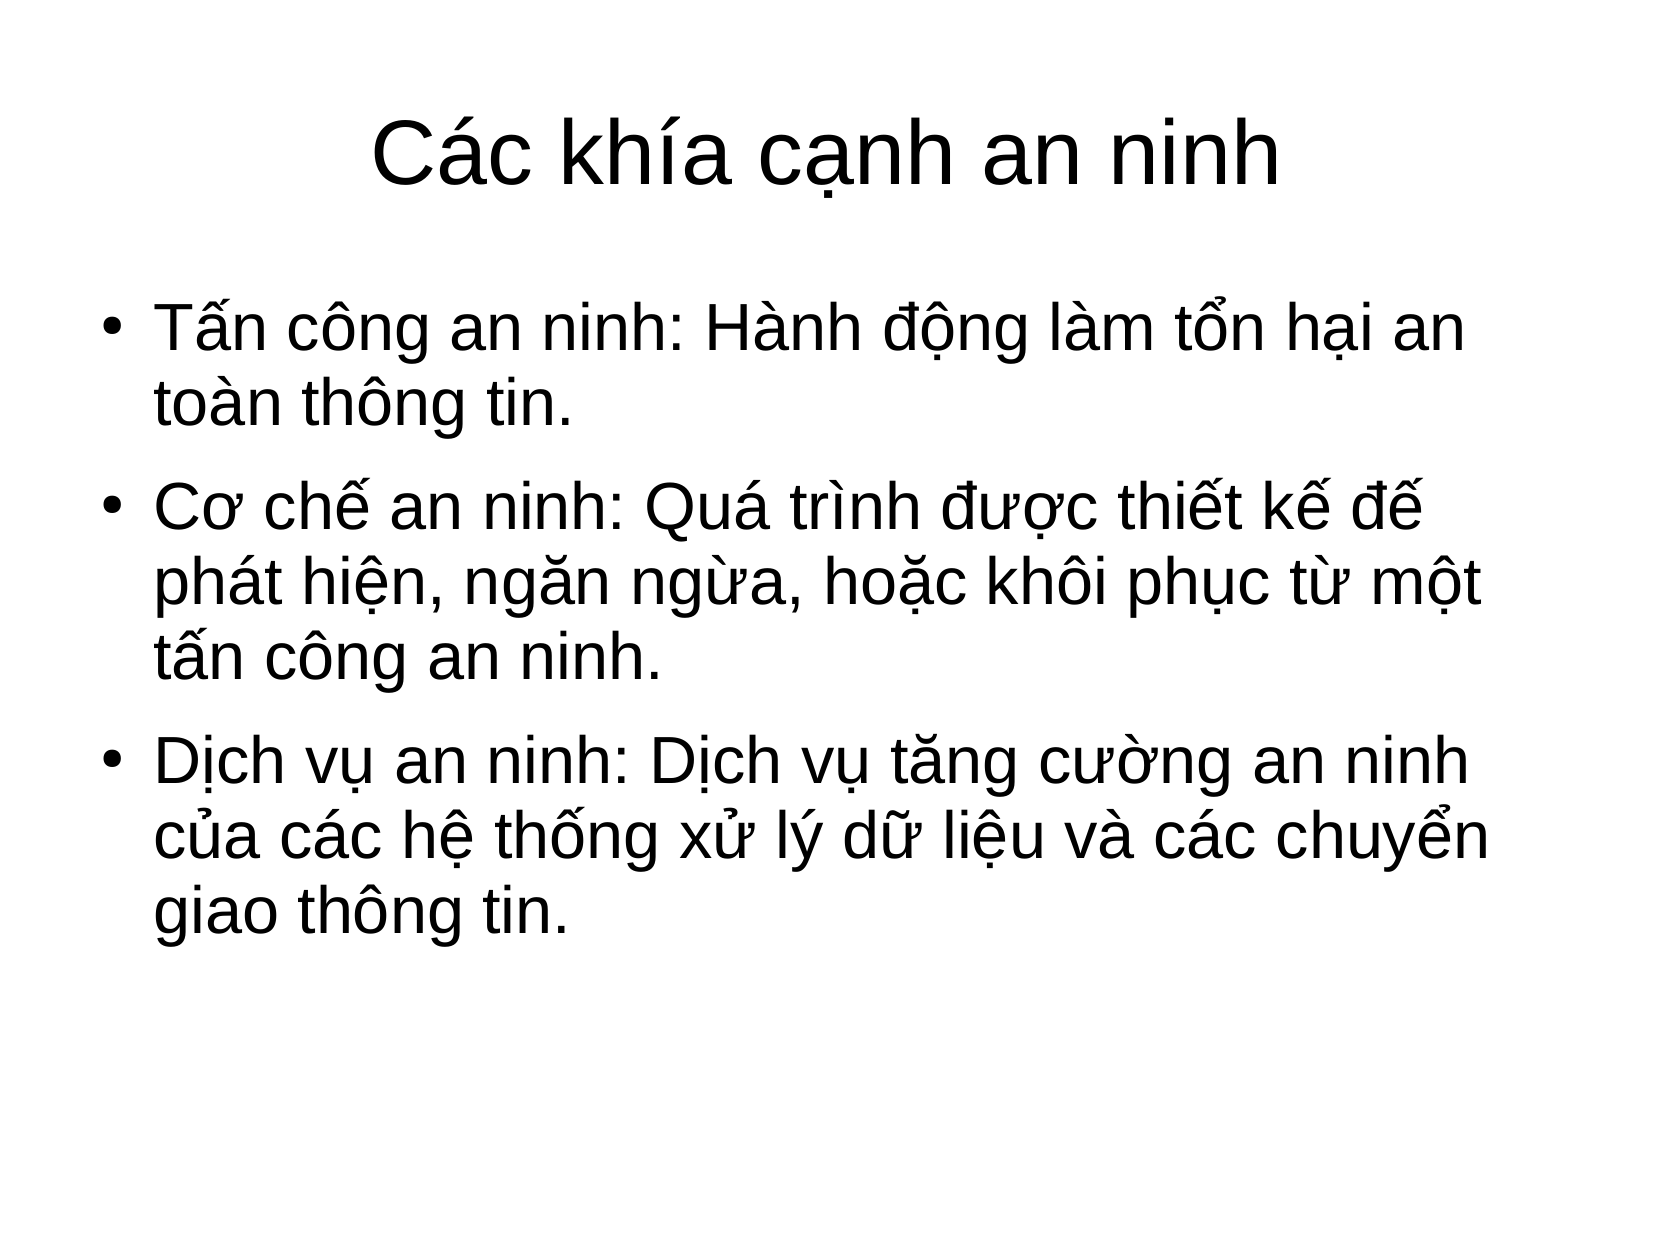

# Các khía cạnh an ninh
Tấn công an ninh: Hành động làm tổn hại an toàn thông tin.
Cơ chế an ninh: Quá trình được thiết kế đế phát hiện, ngăn ngừa, hoặc khôi phục từ một tấn công an ninh.
Dịch vụ an ninh: Dịch vụ tăng cường an ninh của các hệ thống xử lý dữ liệu và các chuyển giao thông tin.